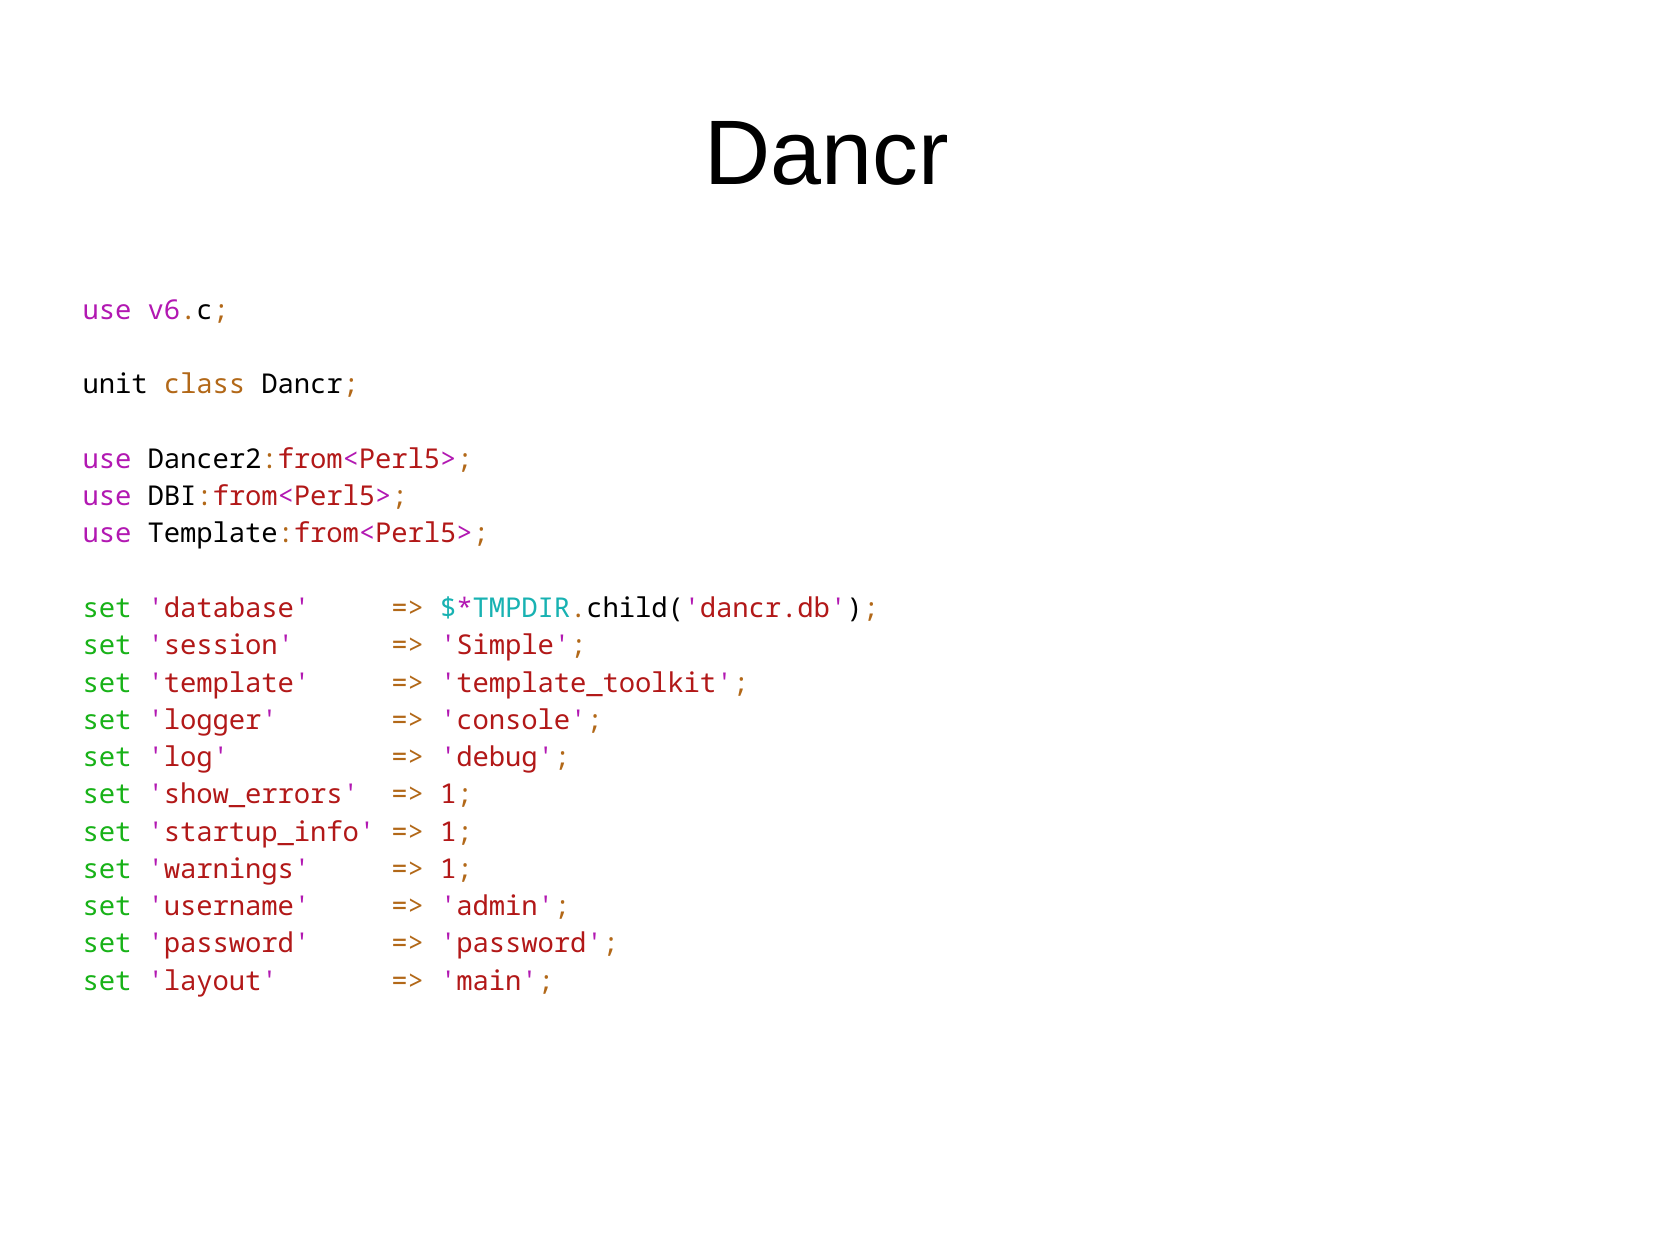

# Dancr
use v6.c;
unit class Dancr;
use Dancer2:from<Perl5>;
use DBI:from<Perl5>;
use Template:from<Perl5>;
set 'database' => $*TMPDIR.child('dancr.db');
set 'session'  => 'Simple';
set 'template' => 'template_toolkit';
set 'logger'   => 'console';
set 'log'  => 'debug';
set 'show_errors'  => 1;
set 'startup_info' => 1;
set 'warnings' => 1;
set 'username' => 'admin';
set 'password' => 'password';
set 'layout'   => 'main';